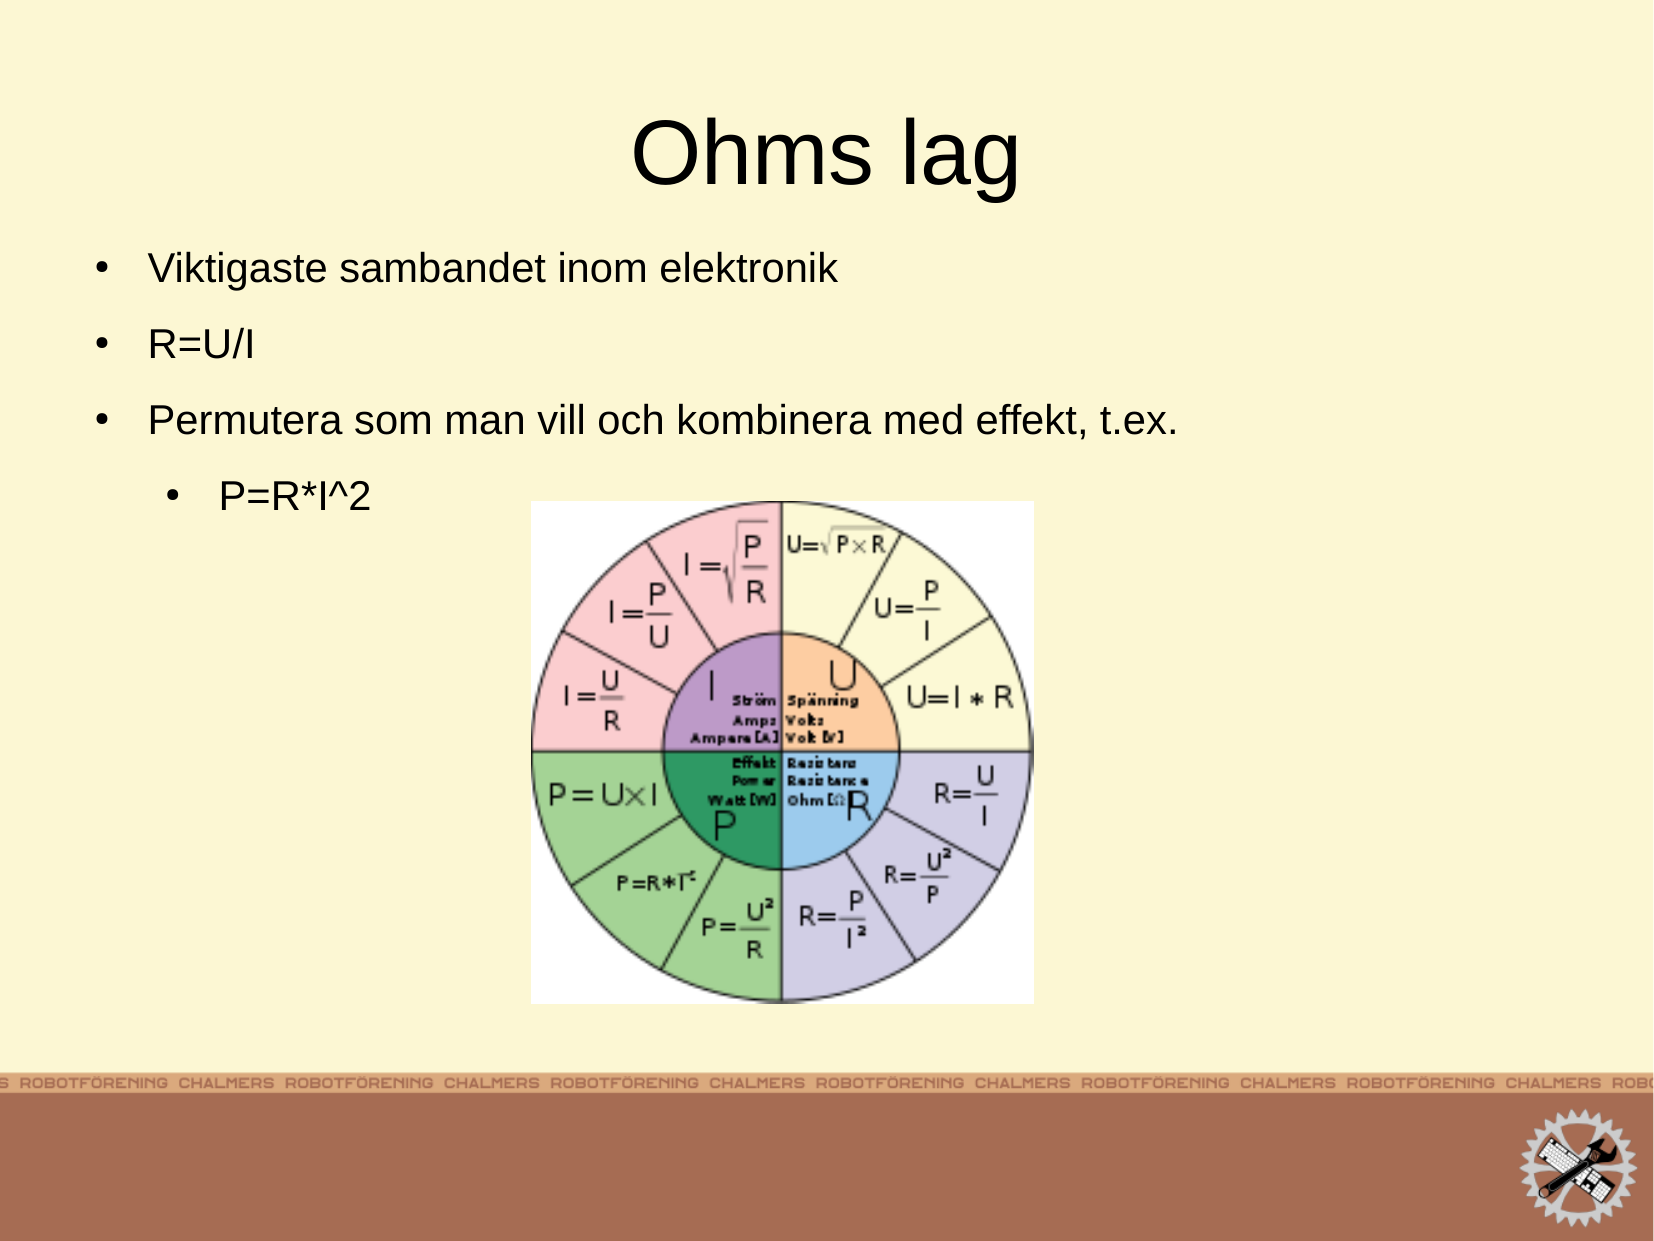

# Ohms lag
Viktigaste sambandet inom elektronik
R=U/I
Permutera som man vill och kombinera med effekt, t.ex.
P=R*I^2